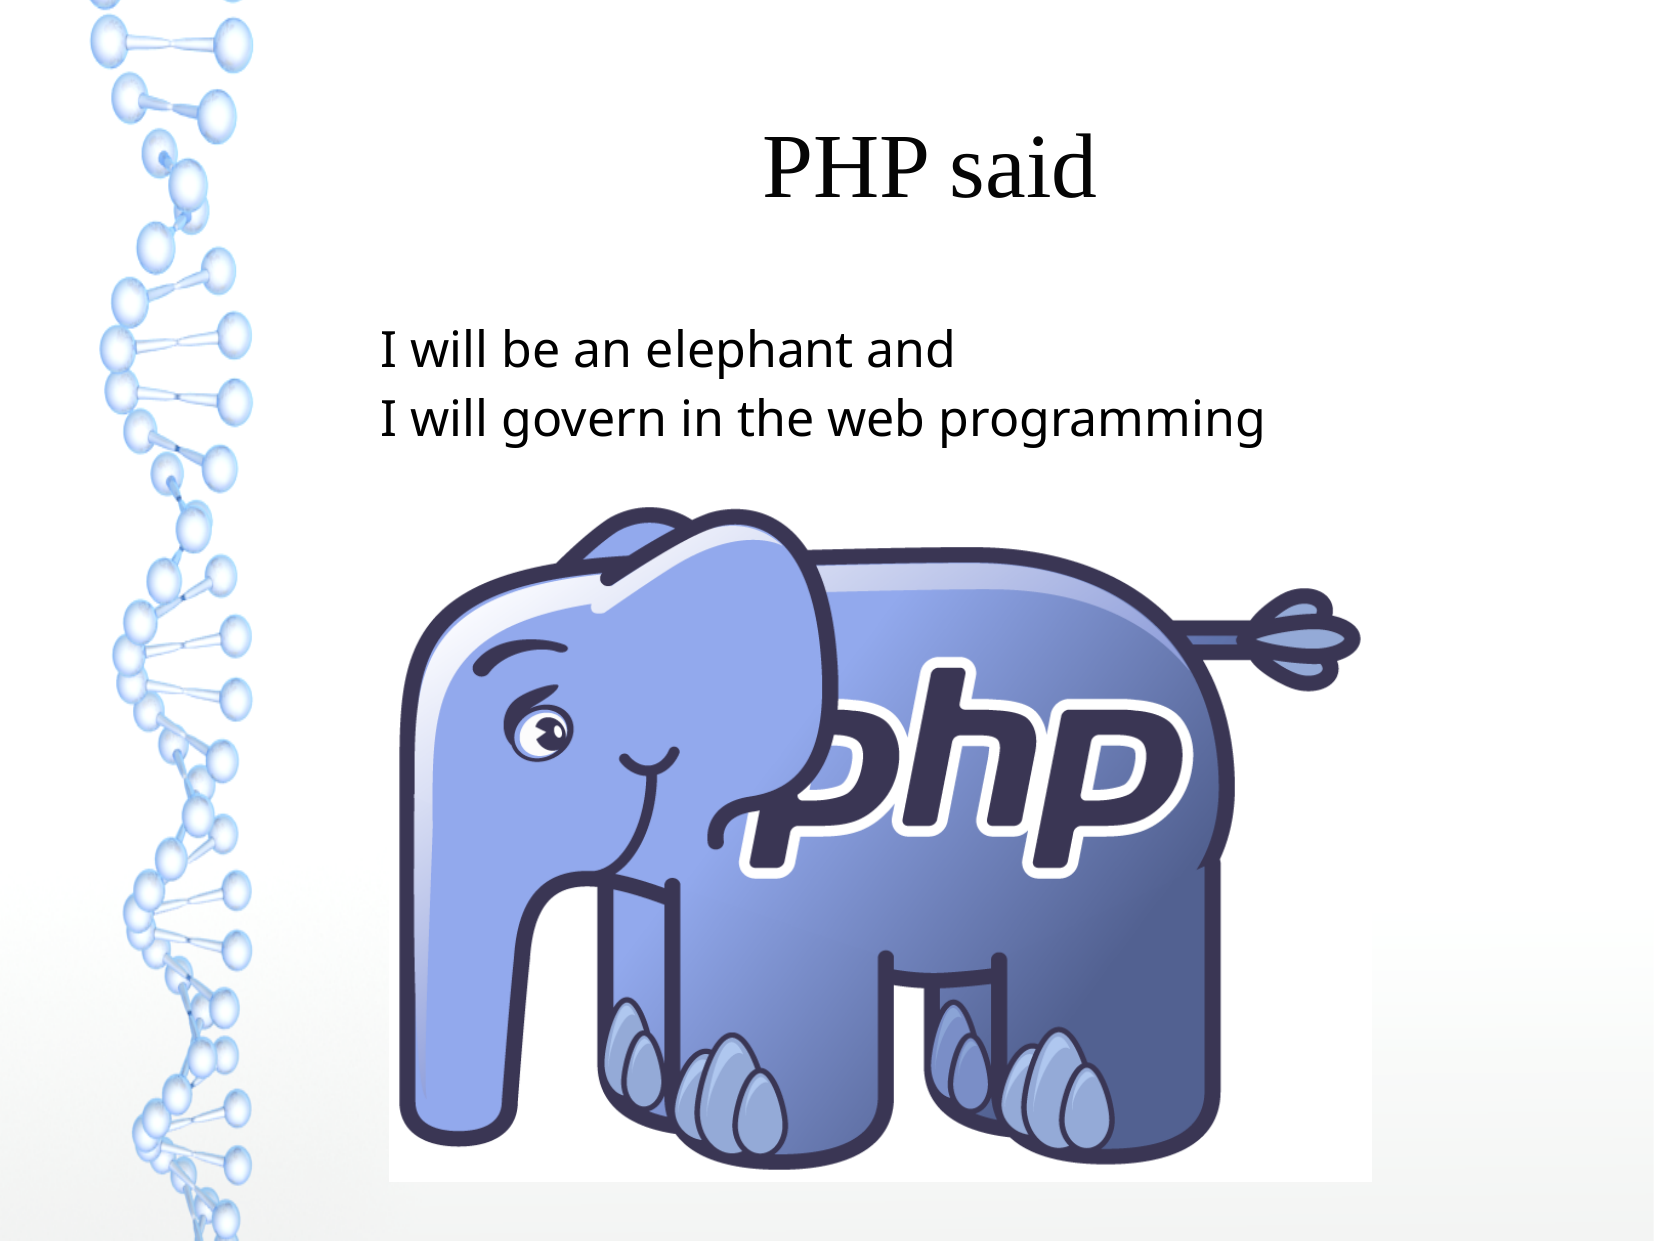

# PHP said
I will be an elephant and
I will govern in the web programming